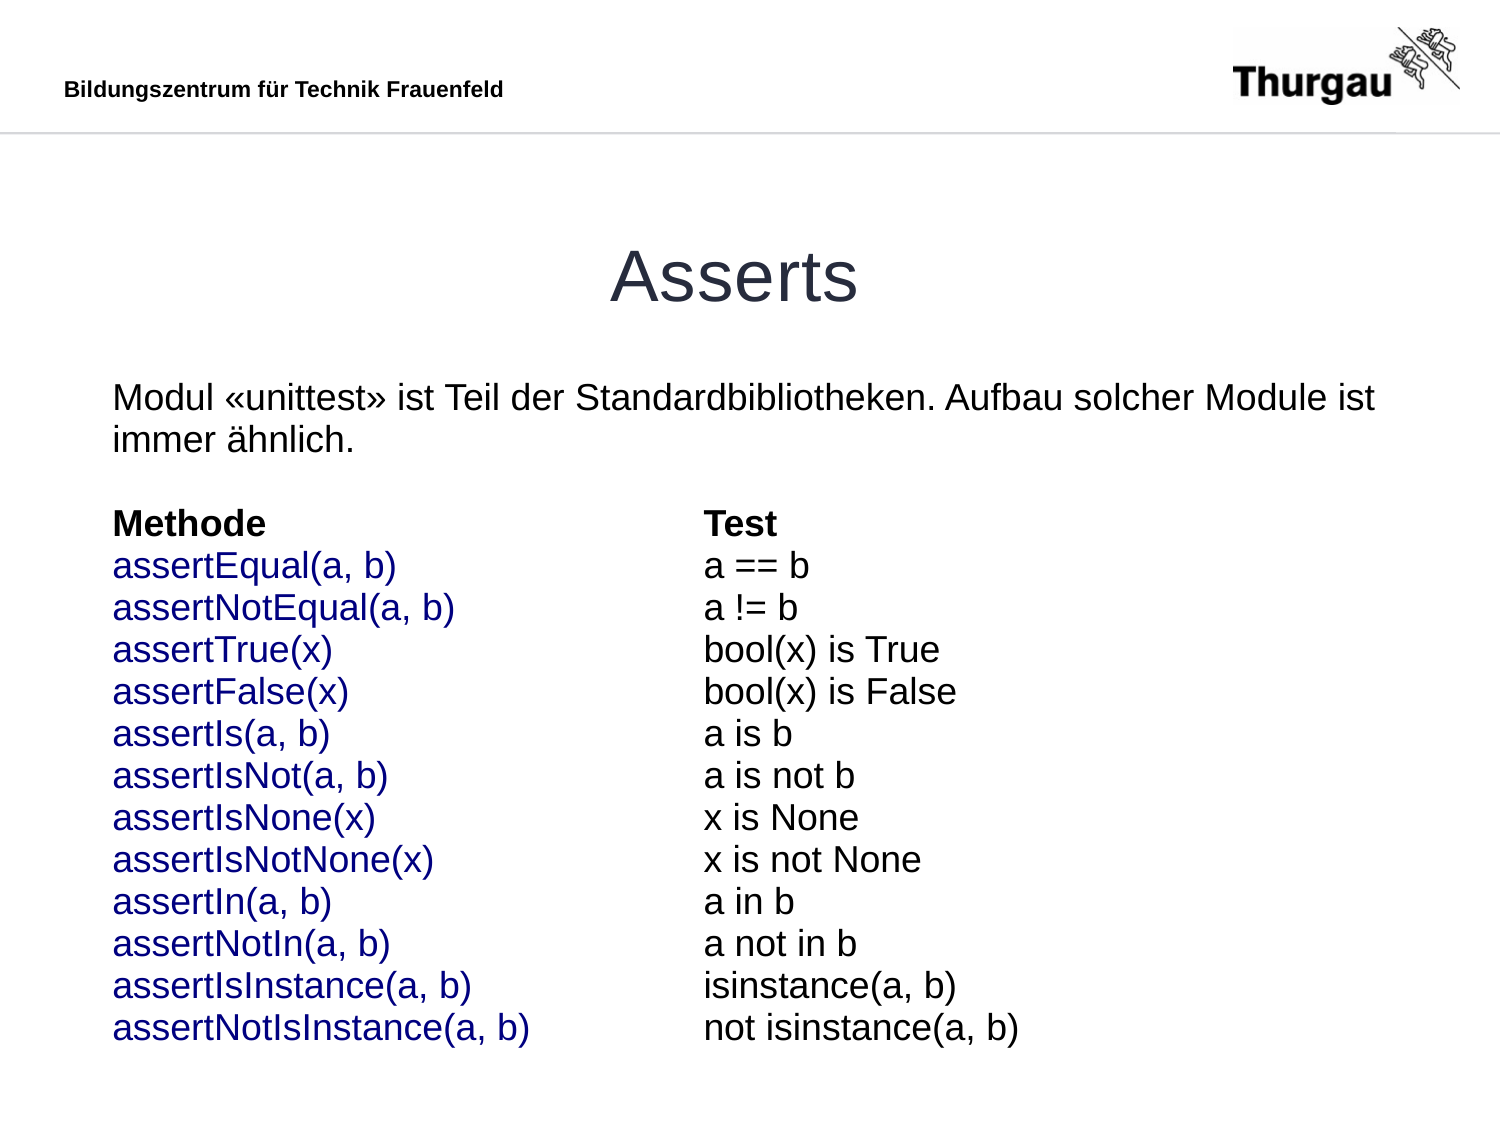

Bildungszentrum für Technik Frauenfeld
Asserts
Modul «unittest» ist Teil der Standardbibliotheken. Aufbau solcher Module ist immer ähnlich.
Methode	Test
assertEqual(a, b)	a == b
assertNotEqual(a, b)	a != b
assertTrue(x)	bool(x) is True
assertFalse(x)	bool(x) is False
assertIs(a, b)	a is b
assertIsNot(a, b)	a is not b
assertIsNone(x)	x is None
assertIsNotNone(x)	x is not None
assertIn(a, b)	a in b
assertNotIn(a, b)	a not in b
assertIsInstance(a, b)	isinstance(a, b)
assertNotIsInstance(a, b)	not isinstance(a, b)